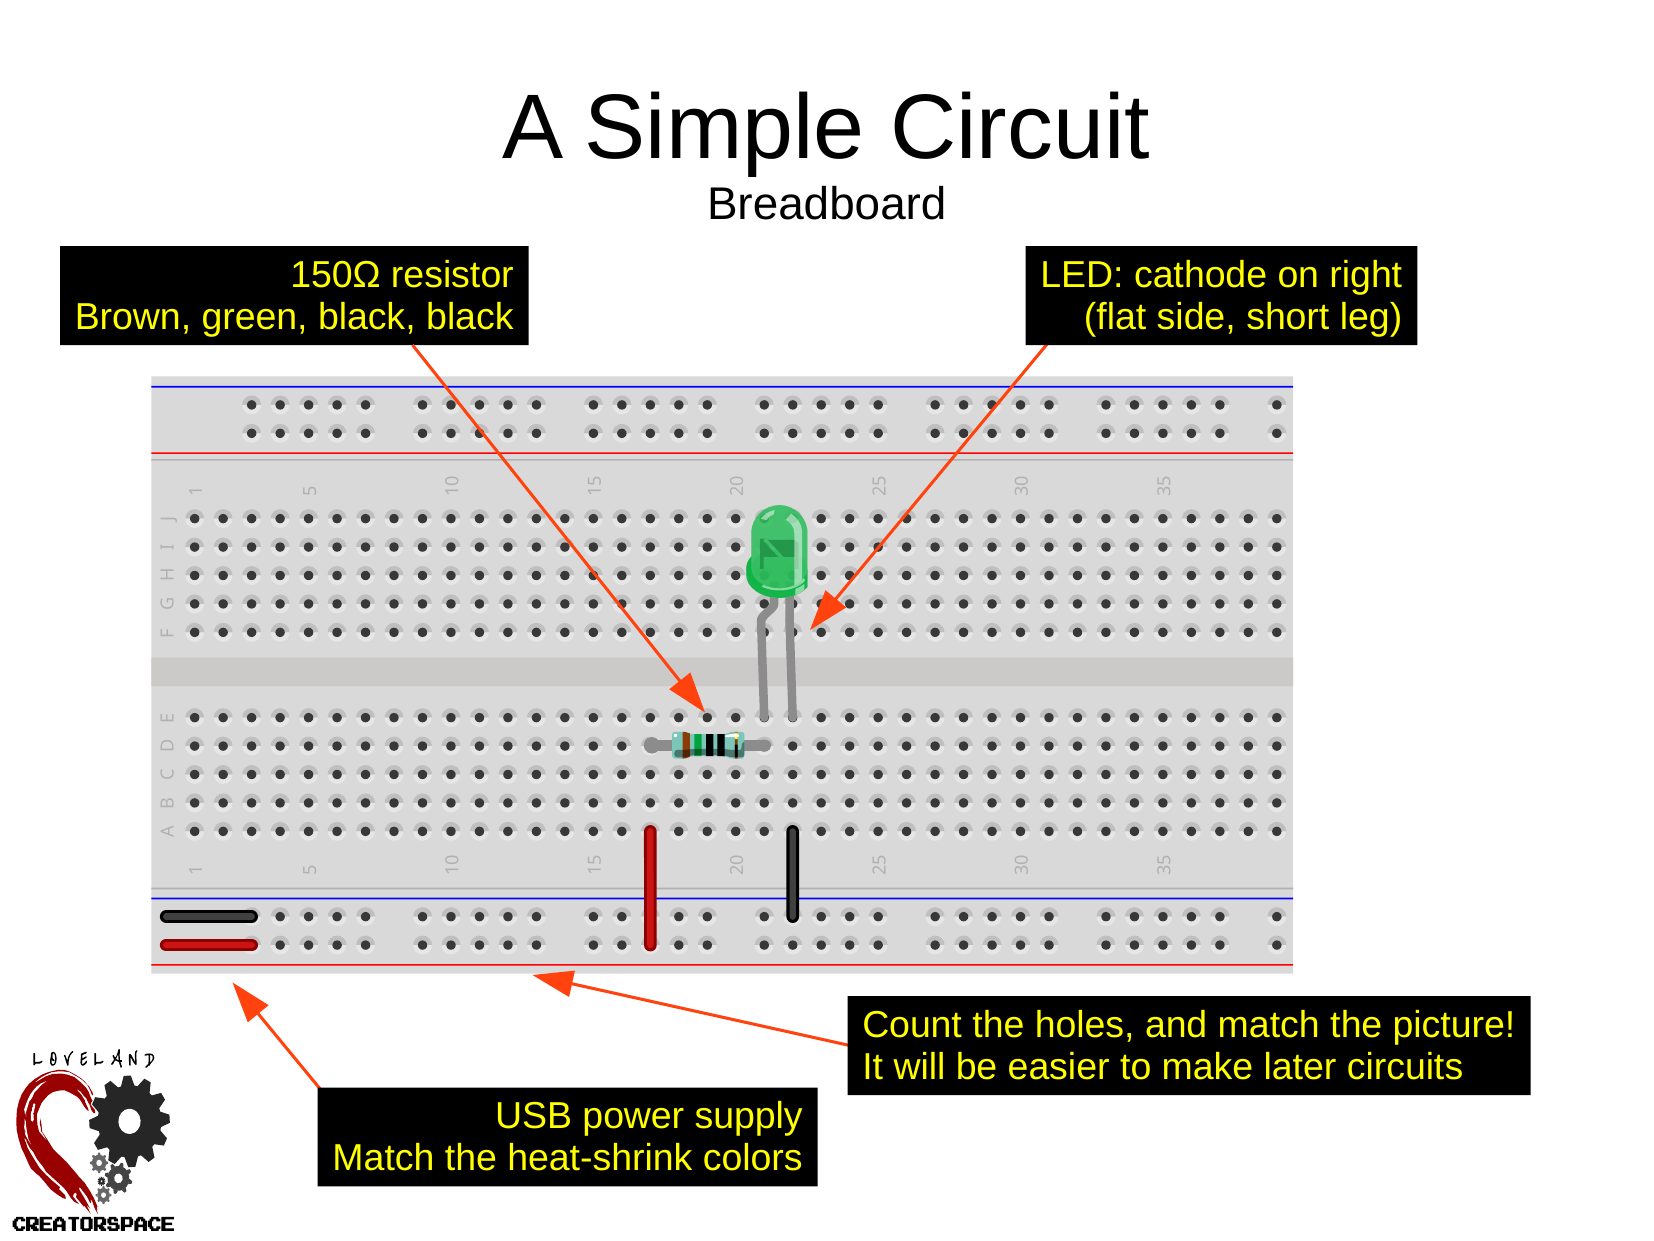

# A Simple Circuit Breadboard
150Ω resistor
Brown, green, black, black
LED: cathode on right
(flat side, short leg)
Count the holes, and match the picture!
It will be easier to make later circuits
USB power supply
Match the heat-shrink colors